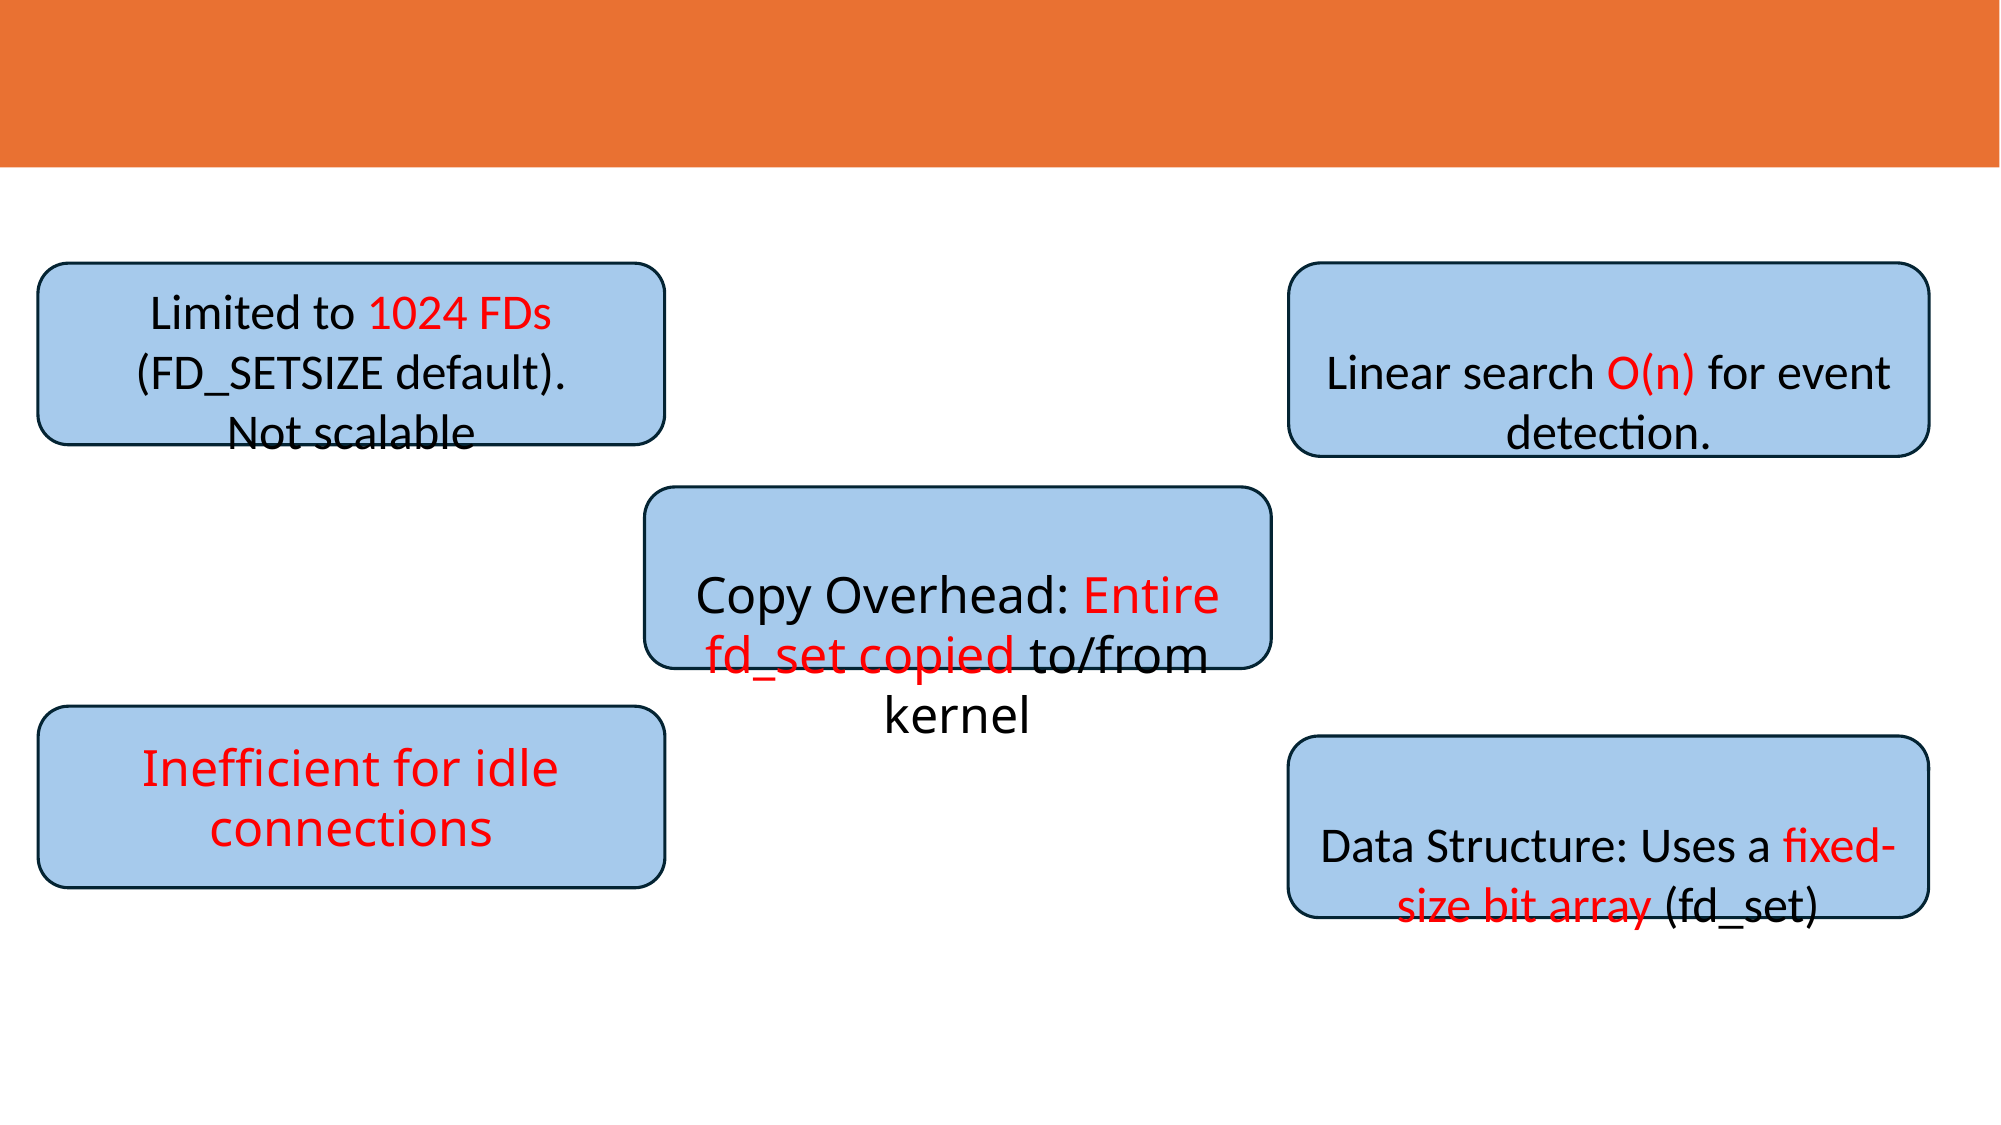

# Defects of select()
Linear search O(n) for event detection.
Limited to 1024 FDs (FD_SETSIZE default).
Not scalable
Copy Overhead: Entire fd_set copied to/from kernel
Inefficient for idle connections
Data Structure: Uses a fixed-size bit array (fd_set)